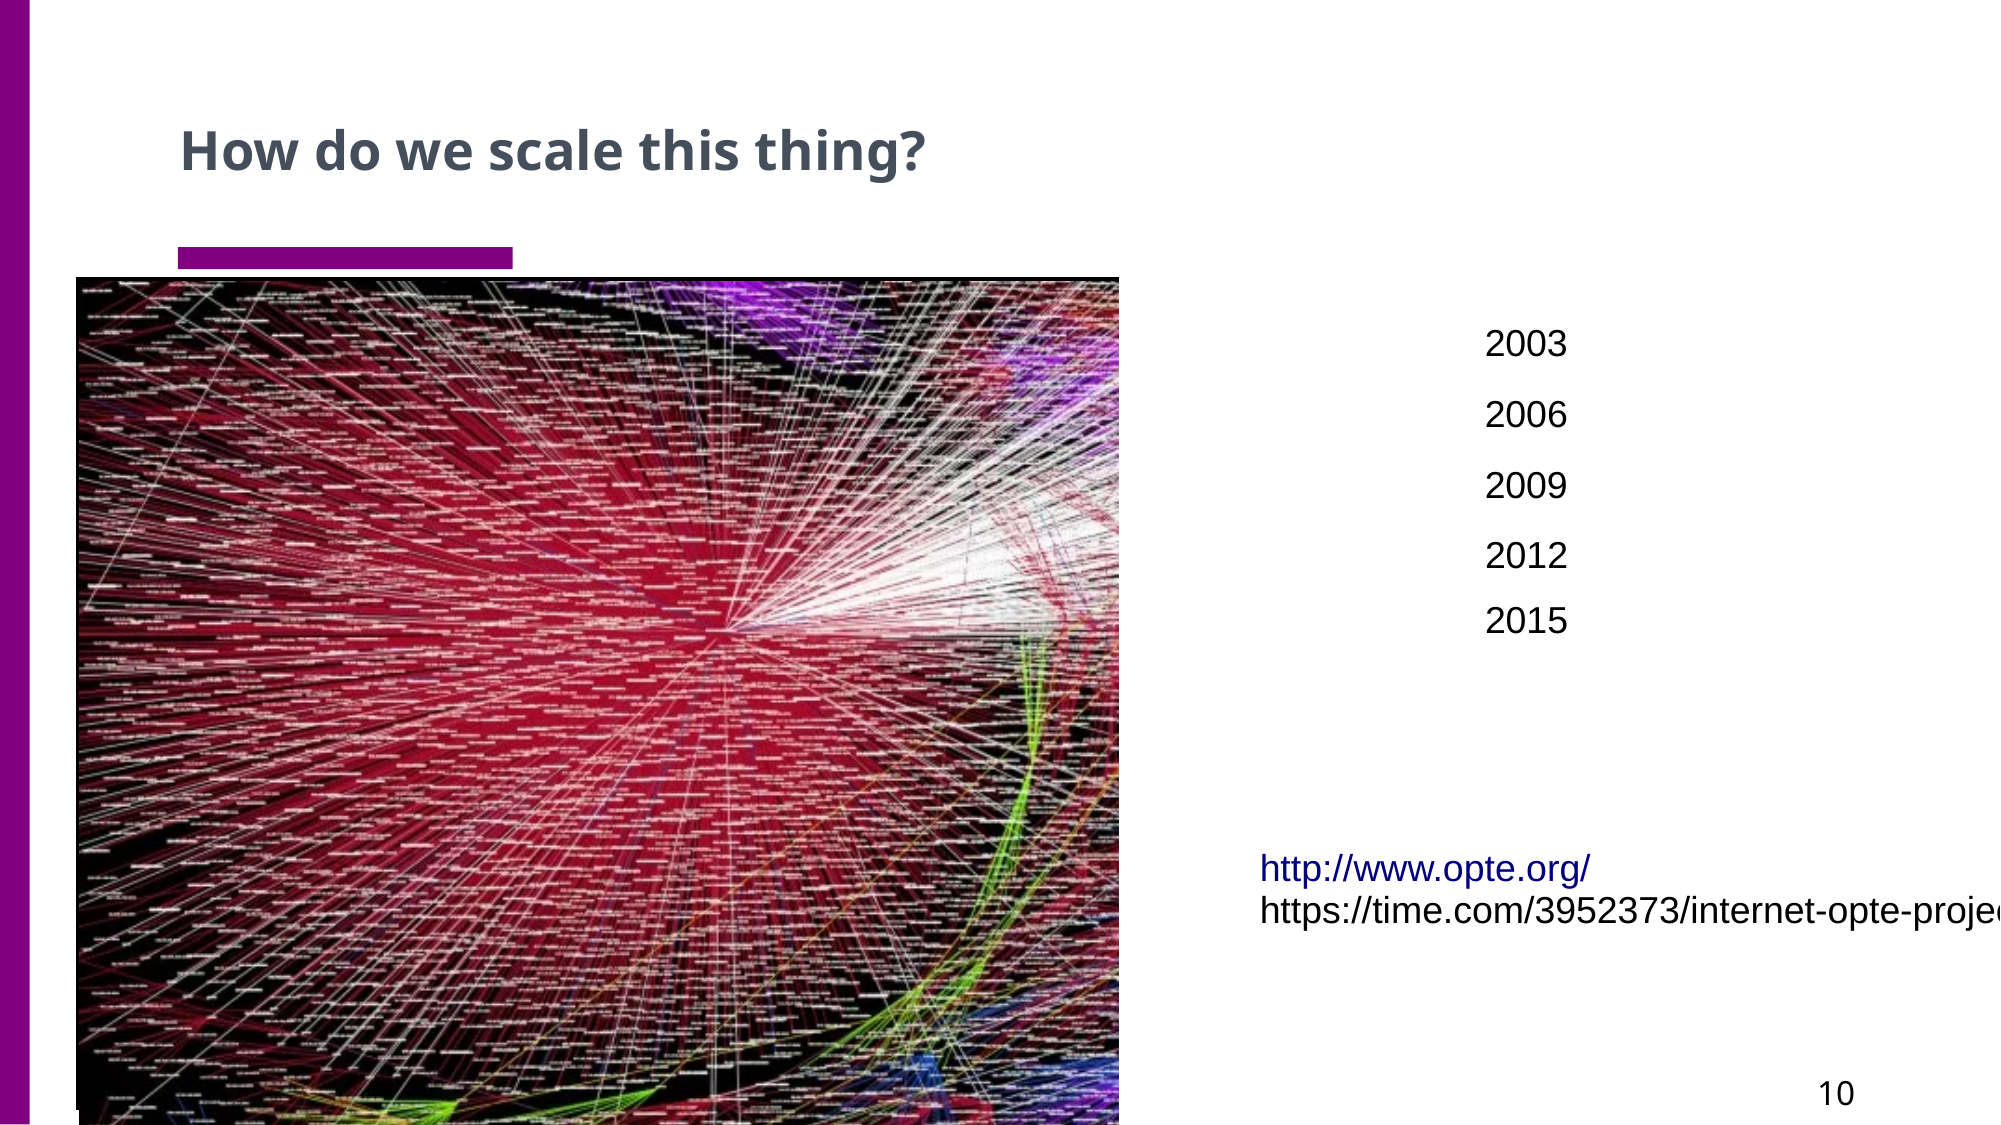

How do we scale this thing?
2003
2006
2009
2012
2015
http://www.opte.org/
https://time.com/3952373/internet-opte-project/